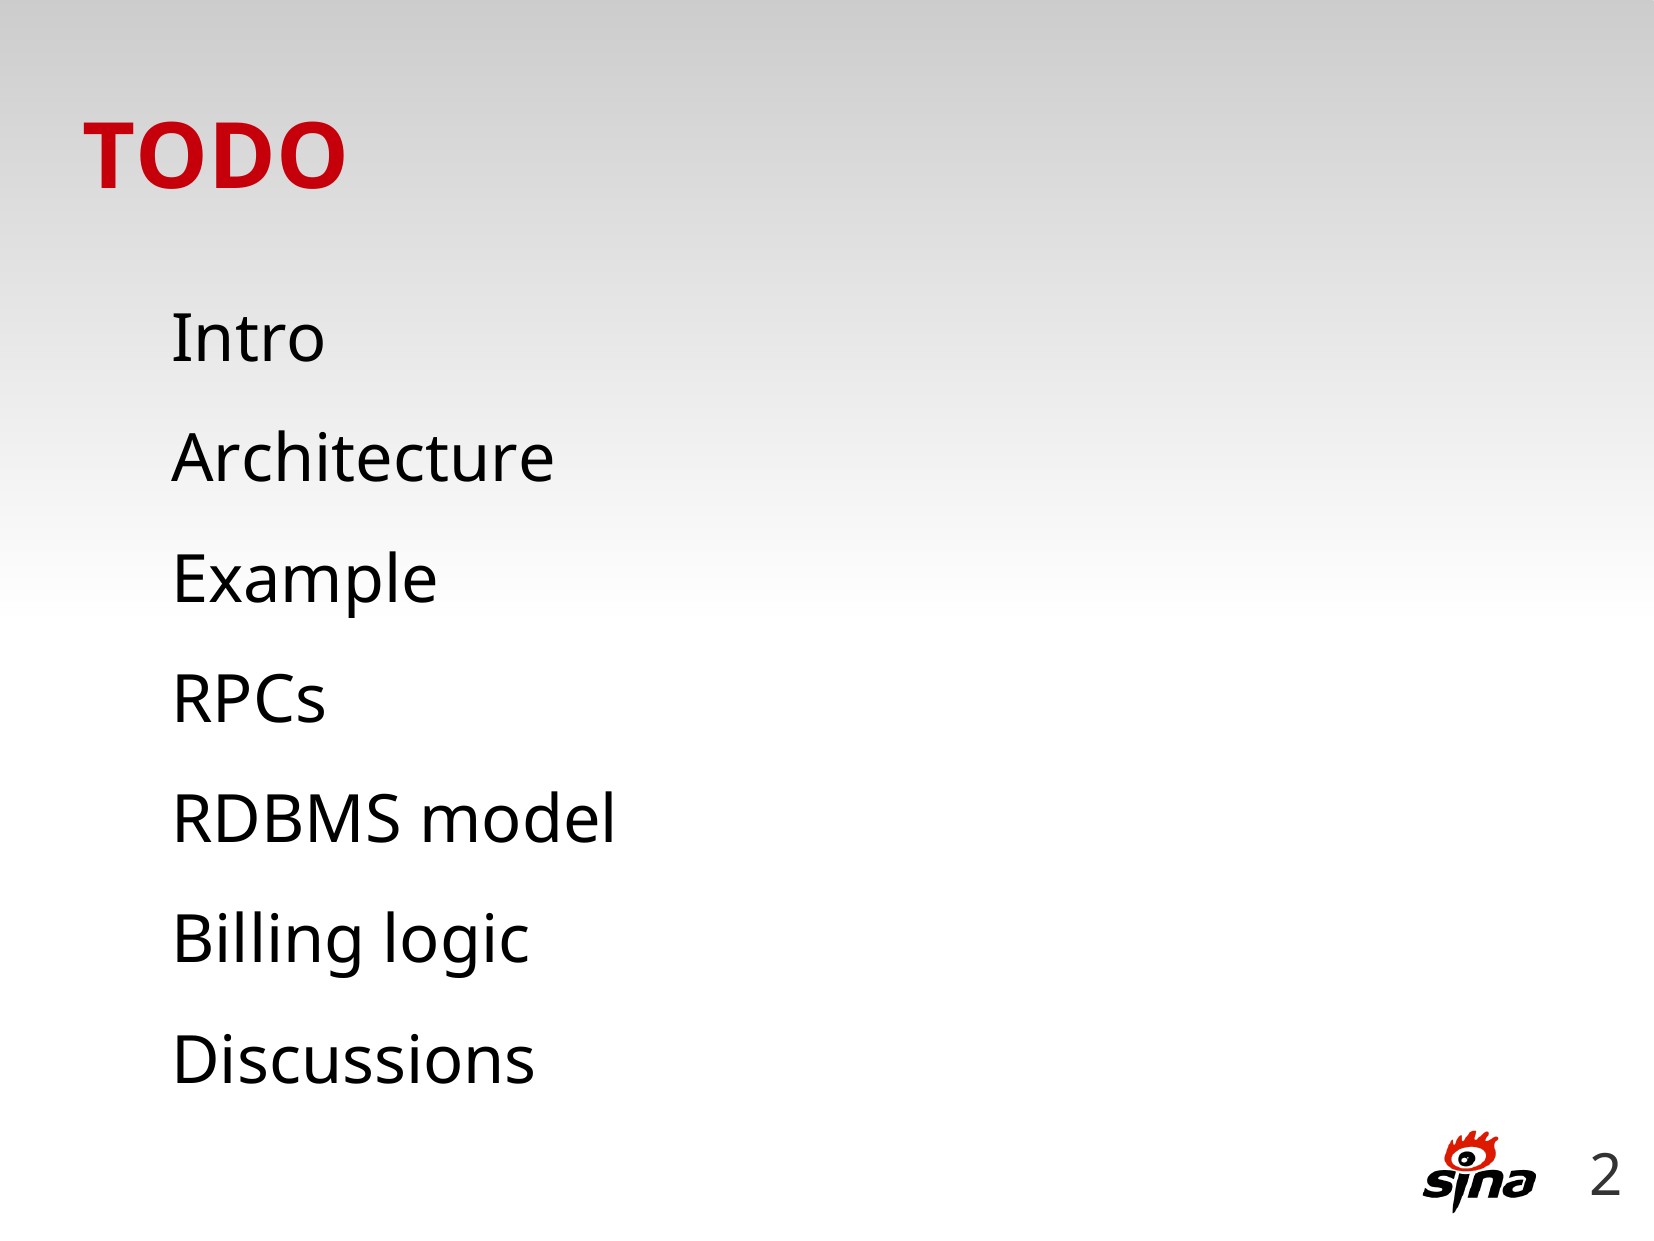

# TODO
Intro
Architecture
Example
RPCs
RDBMS model
Billing logic
Discussions
2